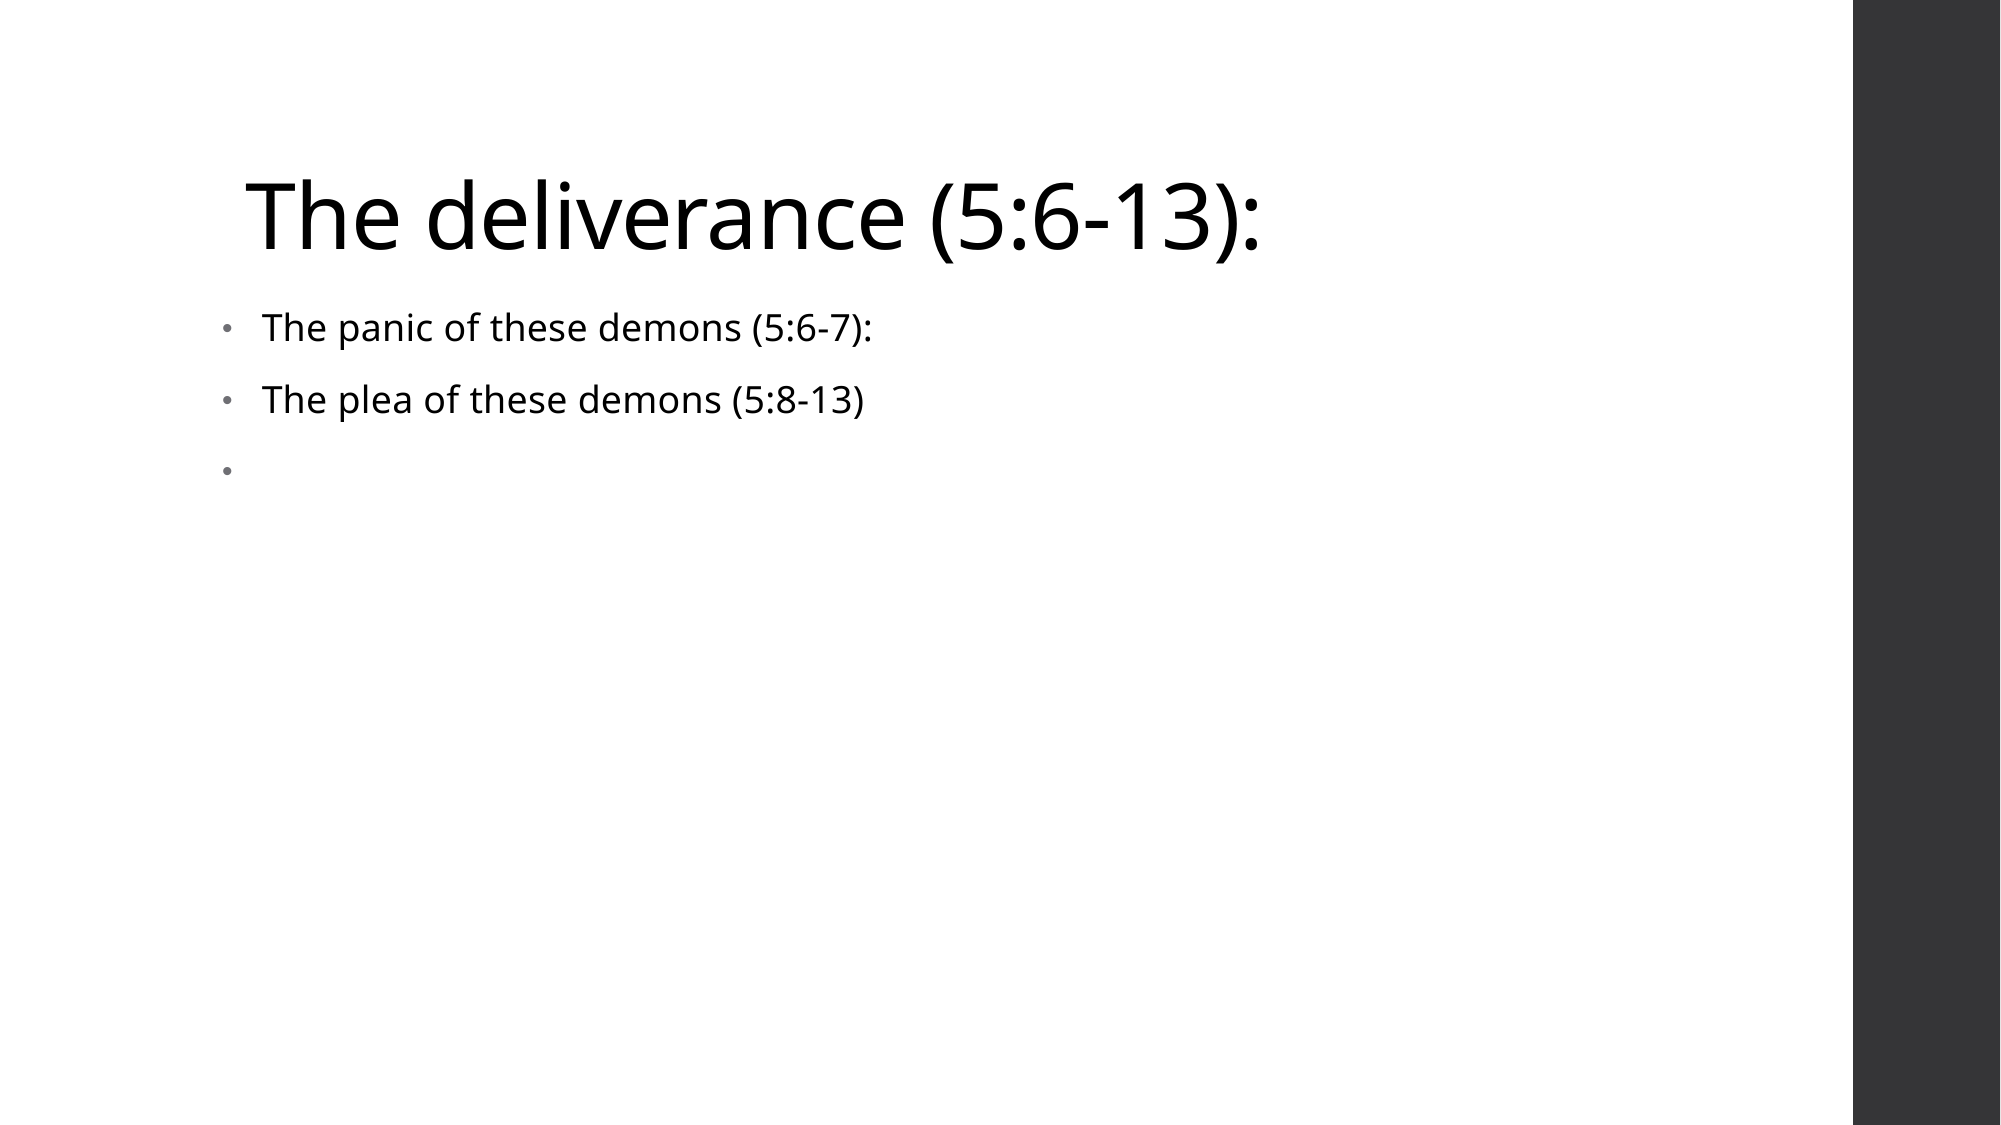

# The deliverance (5:6-13):
 The panic of these demons (5:6-7):
 The plea of these demons (5:8-13)